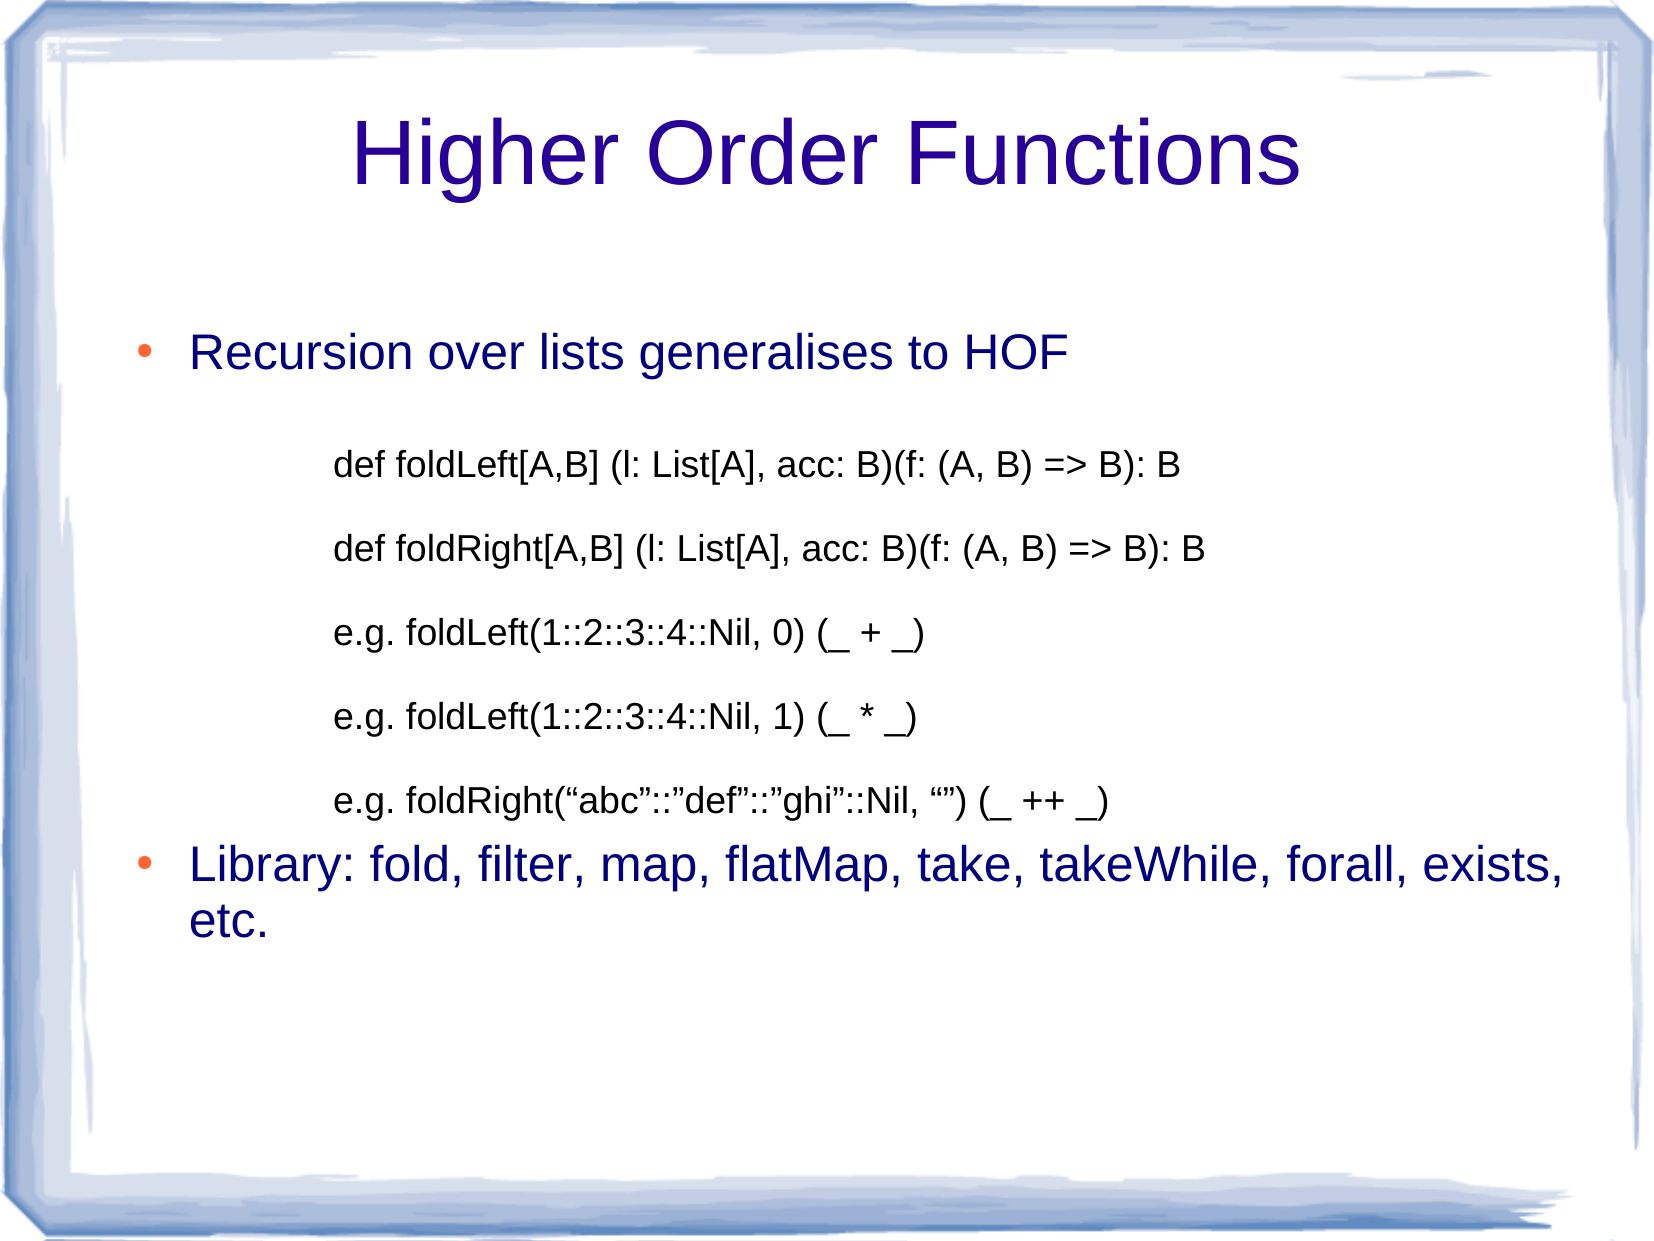

# Higher Order Functions
Recursion over lists generalises to HOF
Library: fold, filter, map, flatMap, take, takeWhile, forall, exists, etc.
def foldLeft[A,B] (l: List[A], acc: B)(f: (A, B) => B): B
def foldRight[A,B] (l: List[A], acc: B)(f: (A, B) => B): B
e.g. foldLeft(1::2::3::4::Nil, 0) (_ + _)
e.g. foldLeft(1::2::3::4::Nil, 1) (_ * _)
e.g. foldRight(“abc”::”def”::”ghi”::Nil, “”) (_ ++ _)